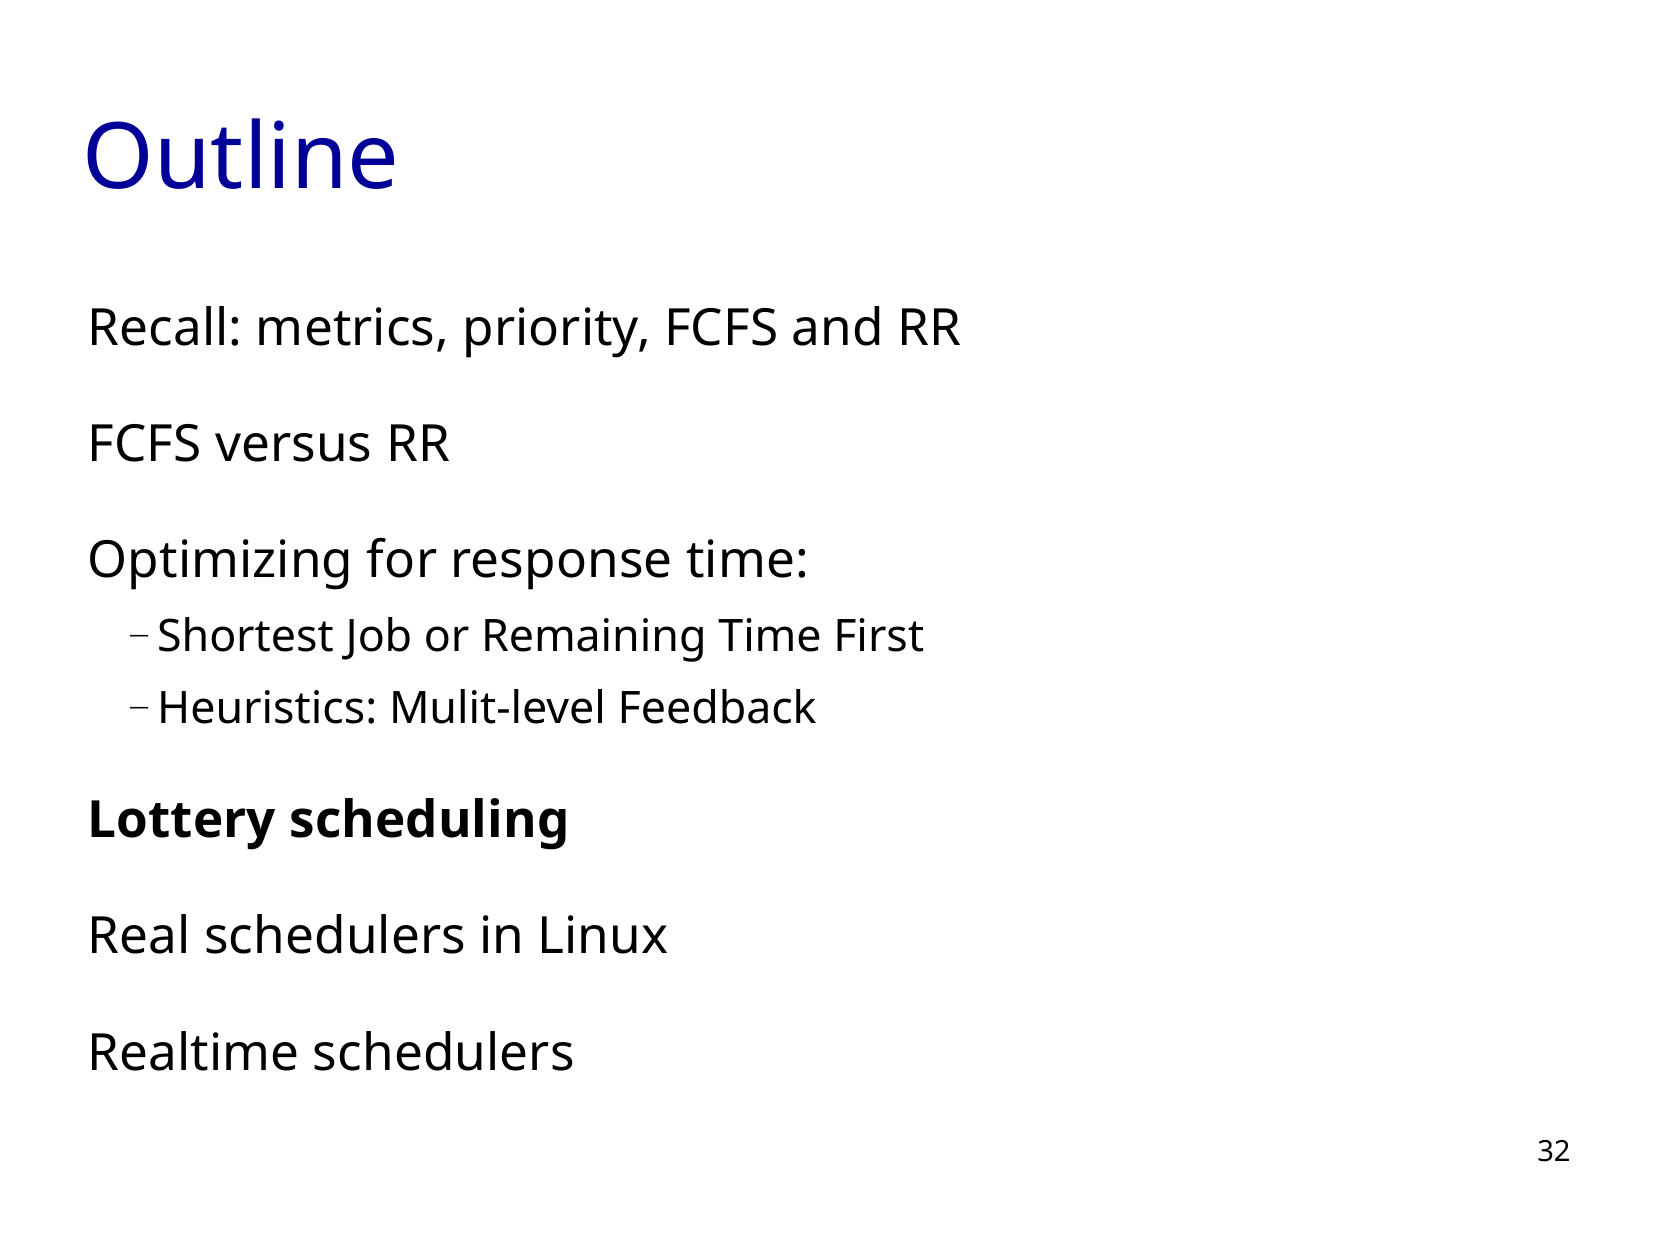

# Outline
Recall: metrics, priority, FCFS and RR
FCFS versus RR
Optimizing for response time:
Shortest Job or Remaining Time First
Heuristics: Mulit-level Feedback
Lottery scheduling
Real schedulers in Linux
Realtime schedulers
32